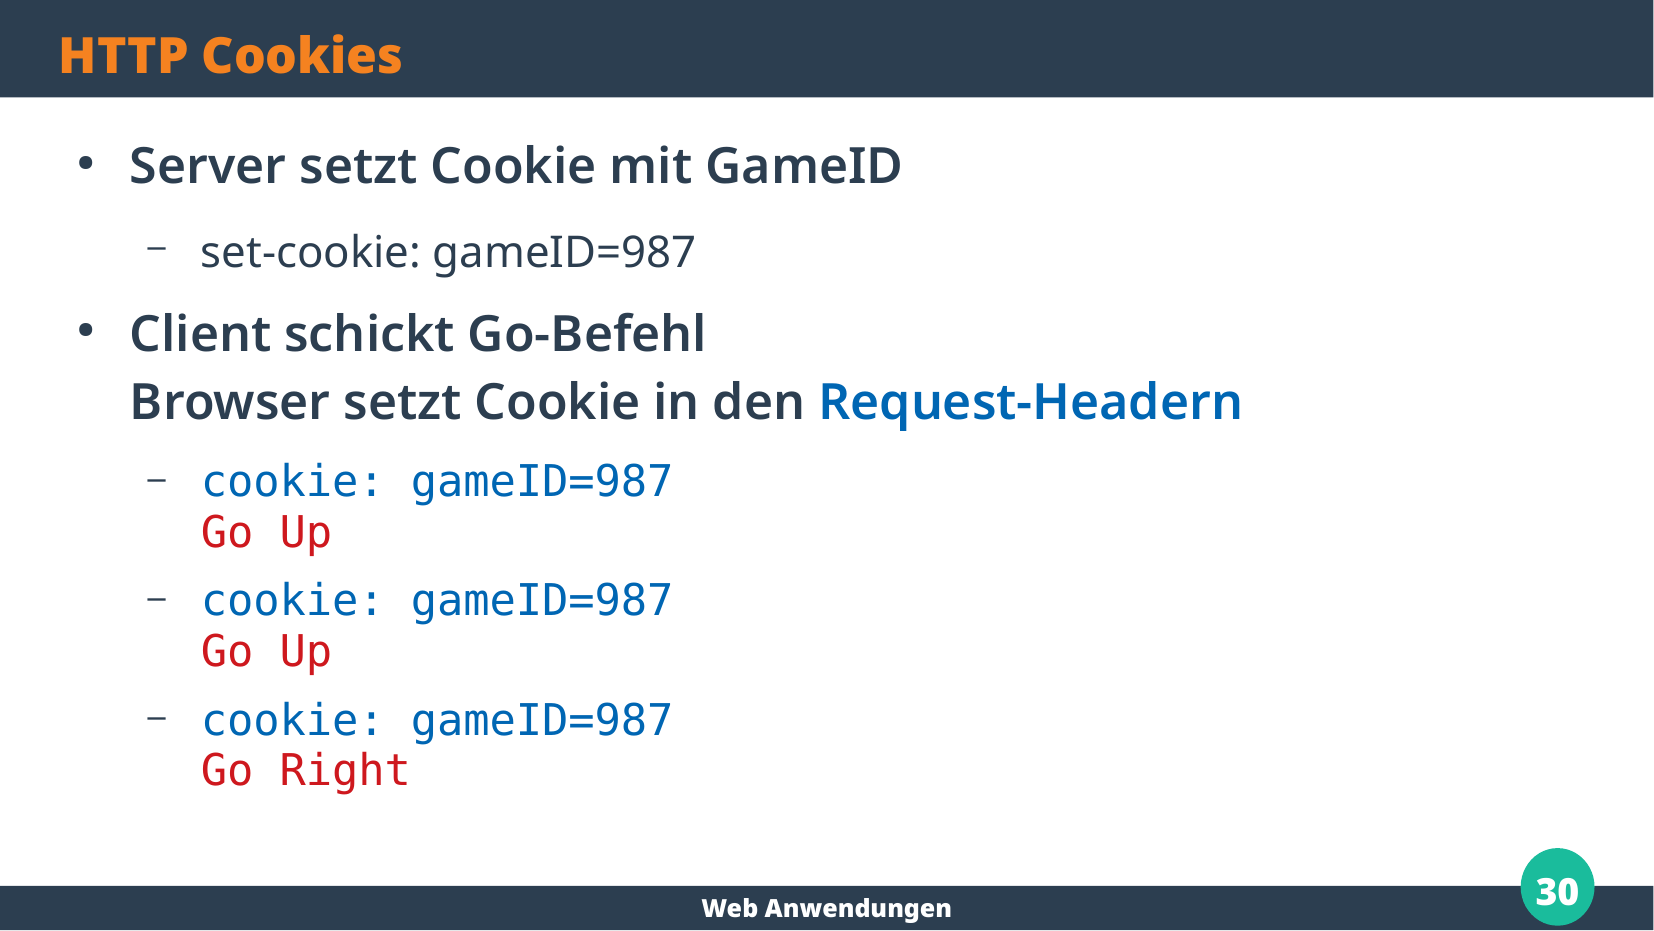

# HTTP Cookies
Server setzt Cookie mit GameID
set-cookie: gameID=987
Client schickt Go-Befehl
Browser setzt Cookie in den Request-Headern
cookie: gameID=987
Go Up
cookie: gameID=987
Go Up
cookie: gameID=987
Go Right
30